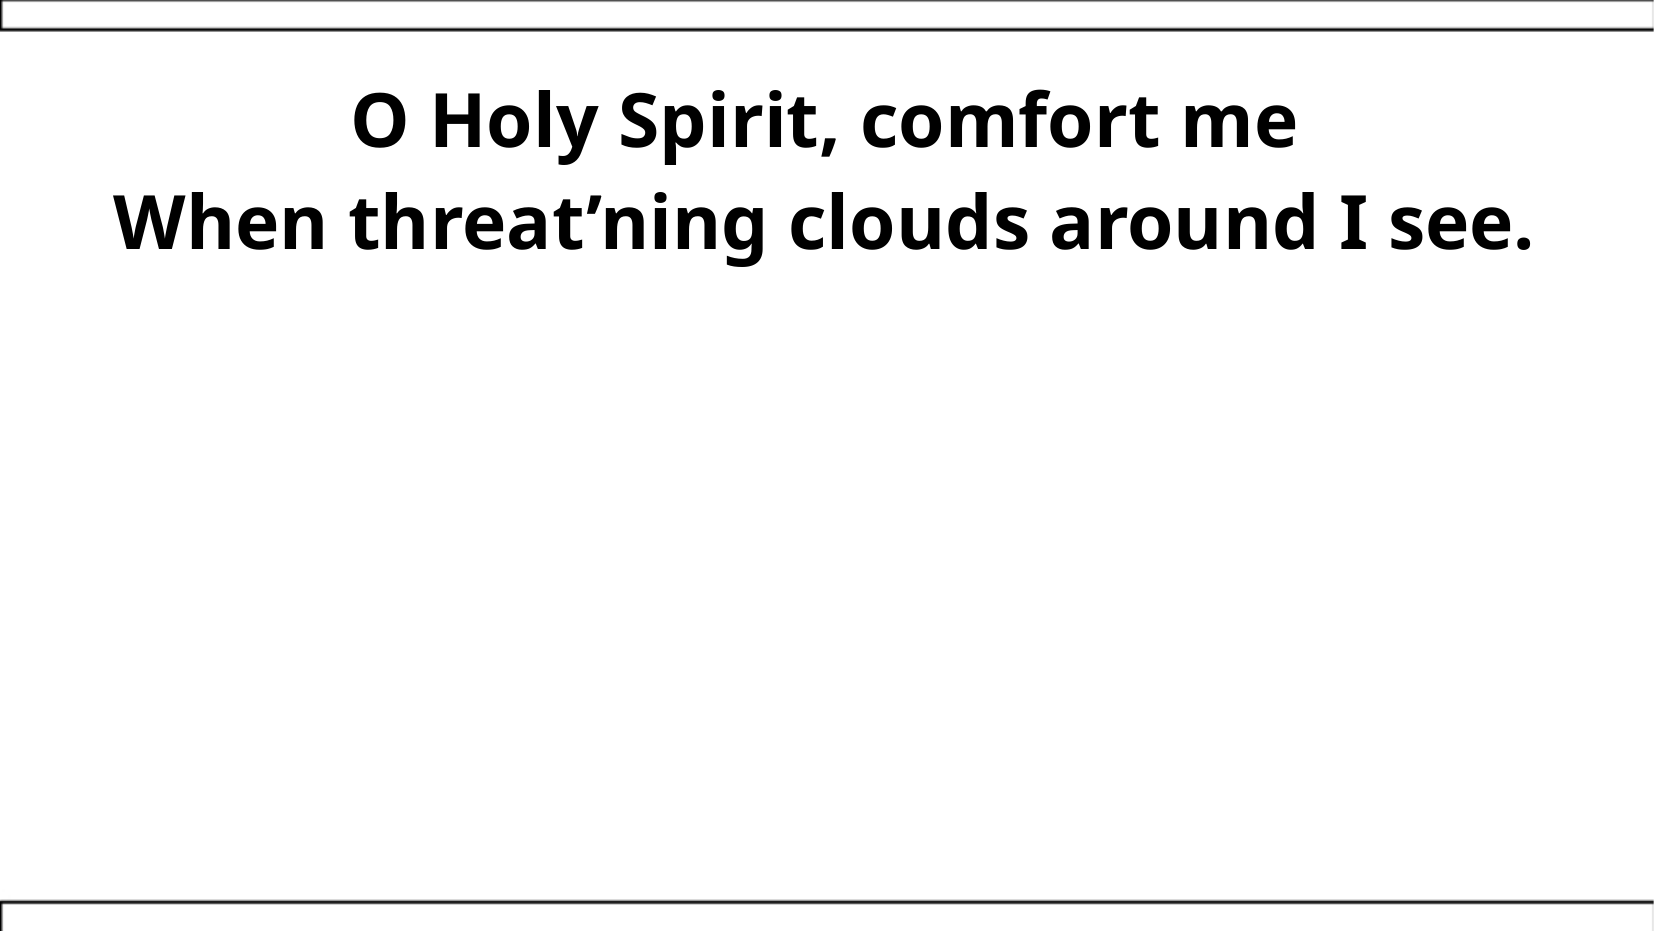

O Holy Spirit, comfort me
When threat’ning clouds around I see.